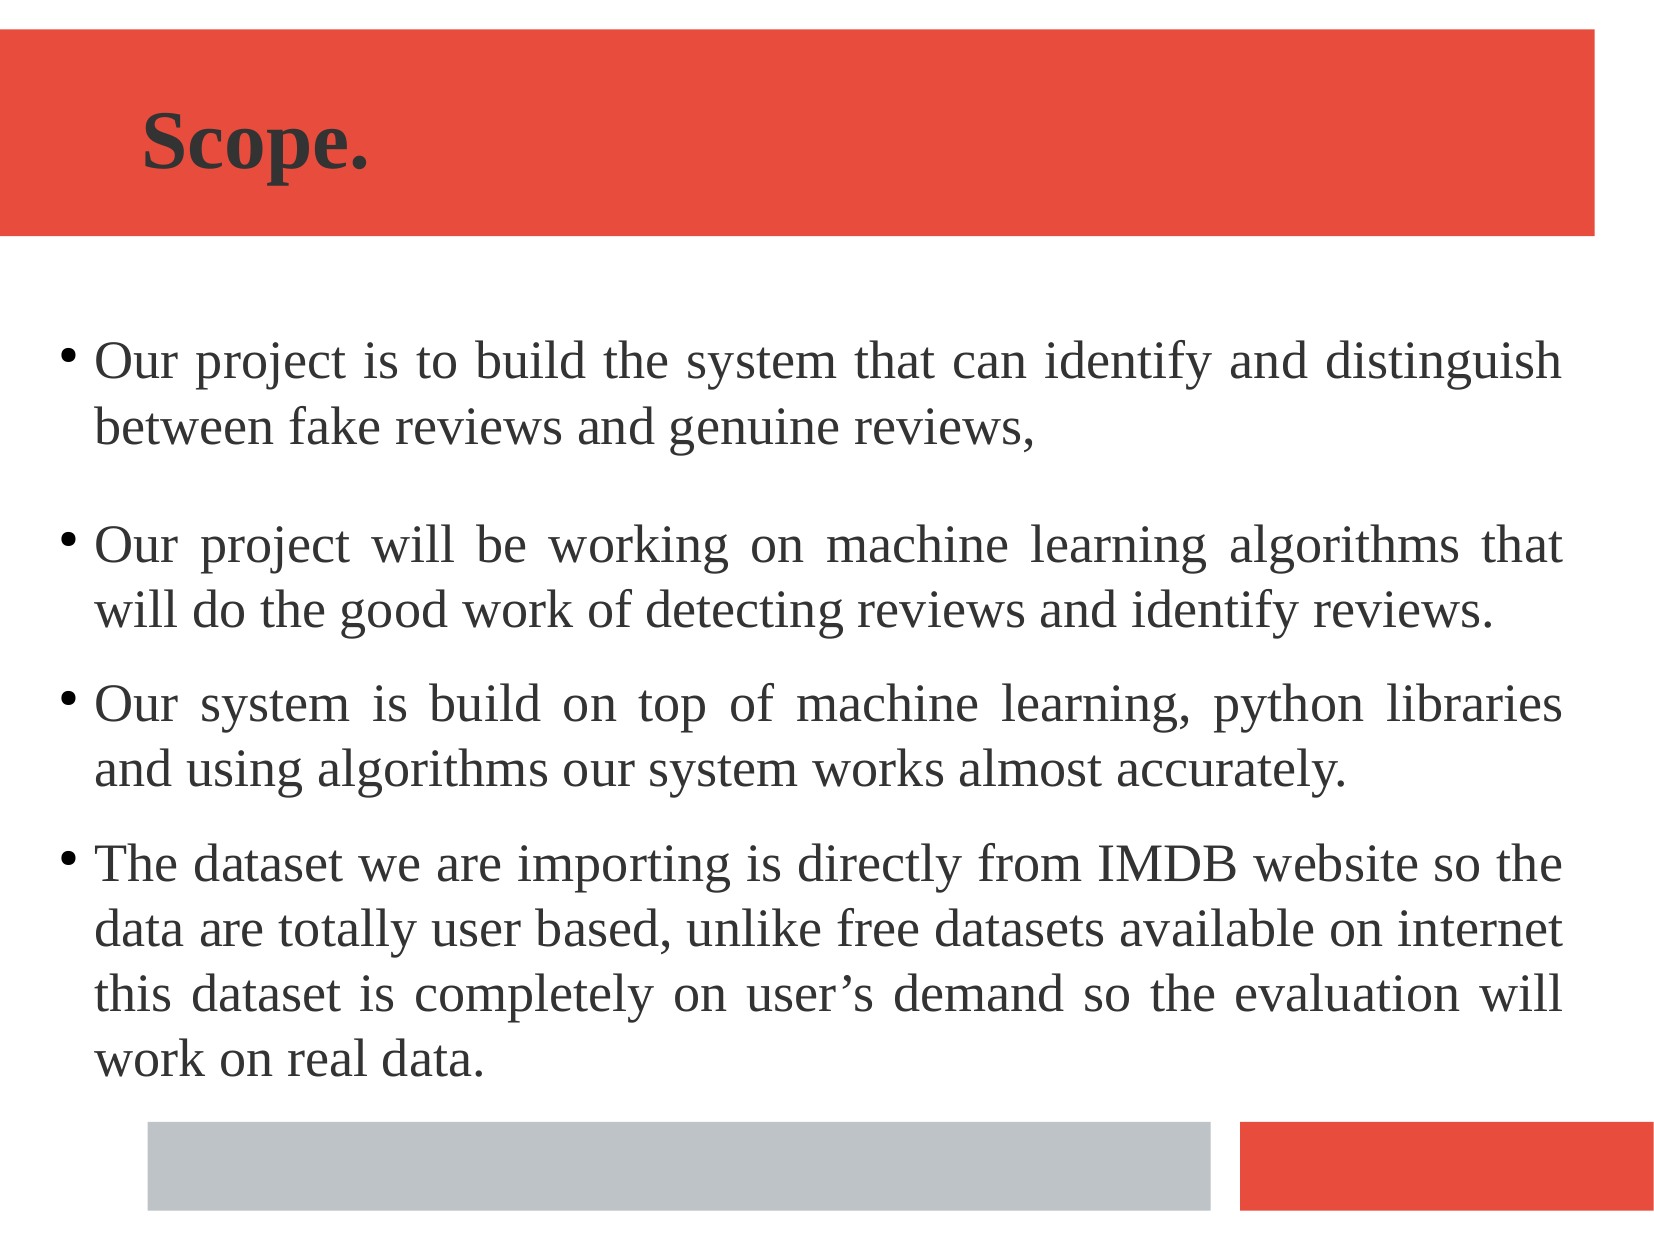

Scope.
# Our project is to build the system that can identify and distinguish between fake reviews and genuine reviews,
Our project will be working on machine learning algorithms that will do the good work of detecting reviews and identify reviews.
Our system is build on top of machine learning, python libraries and using algorithms our system works almost accurately.
The dataset we are importing is directly from IMDB website so the data are totally user based, unlike free datasets available on internet this dataset is completely on user’s demand so the evaluation will work on real data.